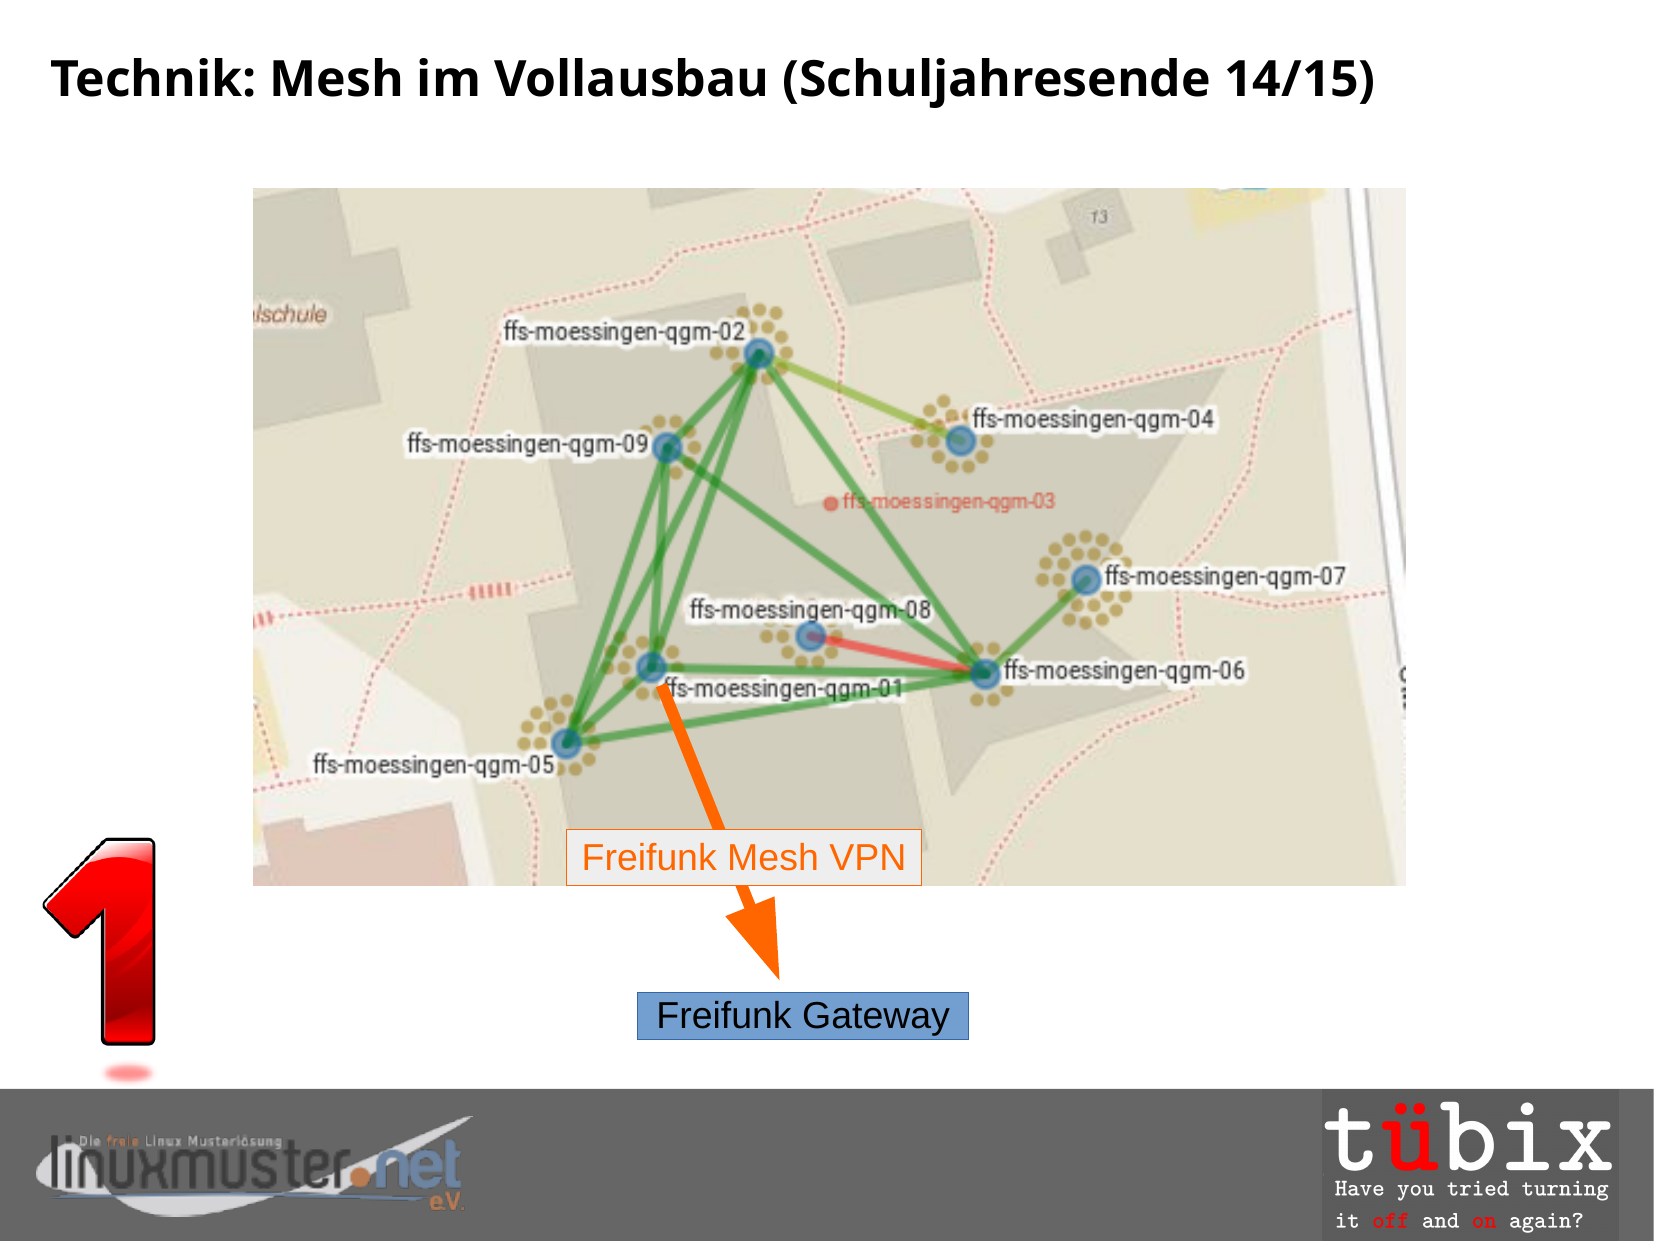

Technik: Mesh im Vollausbau (Schuljahresende 14/15)
Freifunk Mesh VPN
Freifunk Gateway